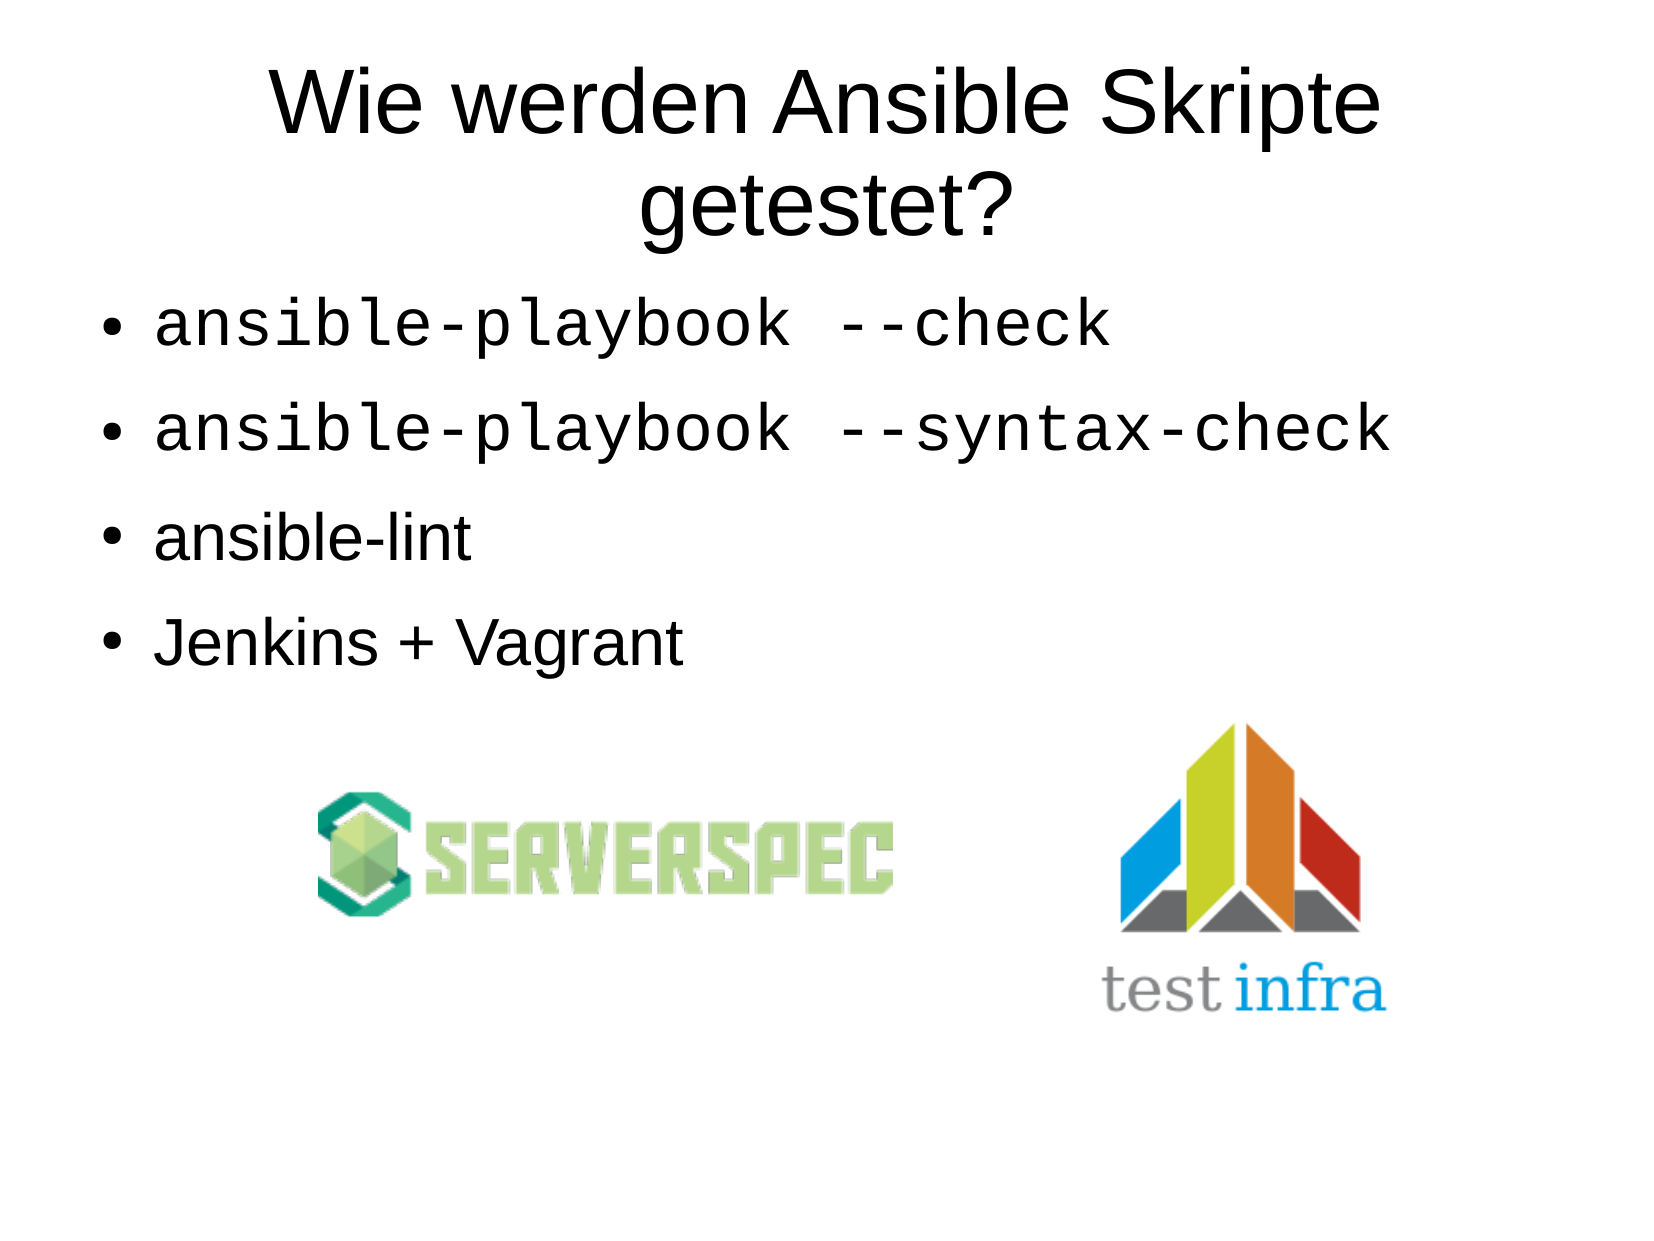

# Wie werden Ansible Skripte getestet?
ansible-playbook --check
ansible-playbook --syntax-check
ansible-lint
Jenkins + Vagrant